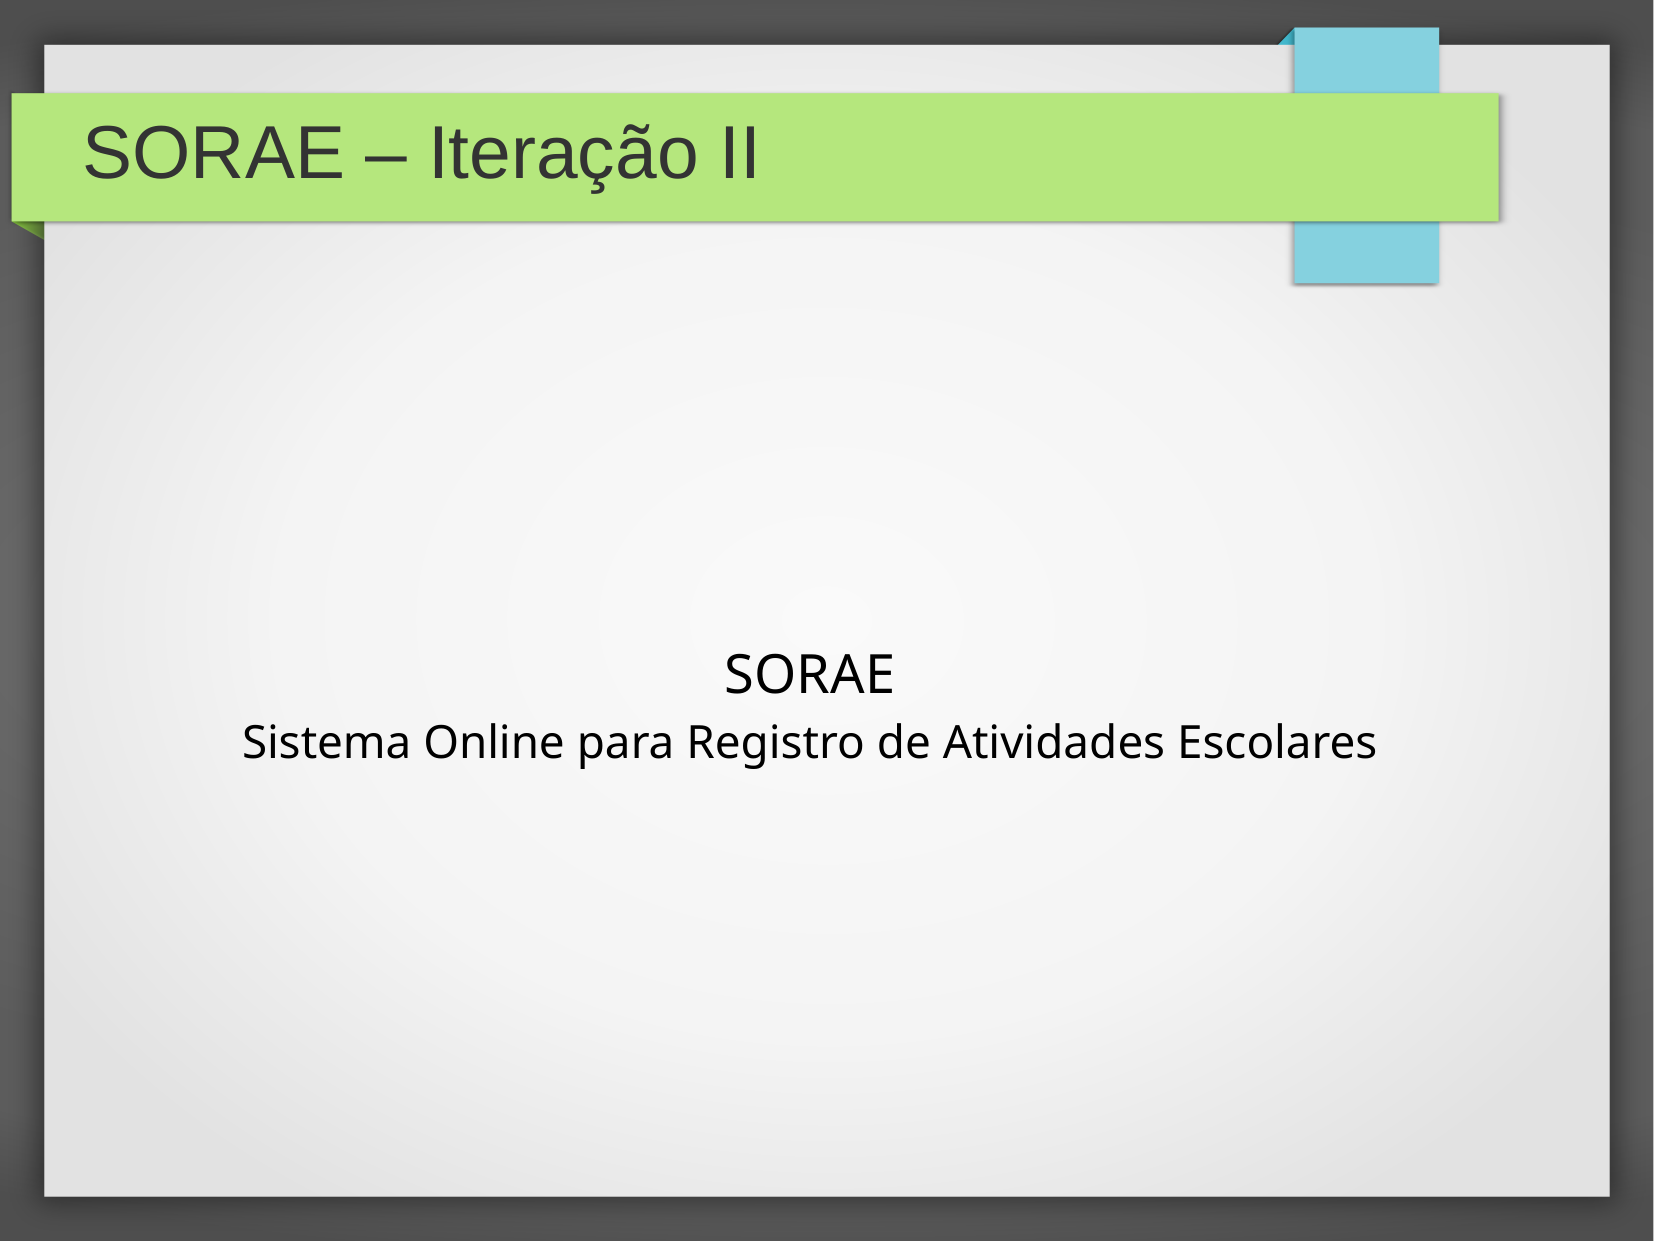

# SORAE – Iteração II
SORAE
Sistema Online para Registro de Atividades Escolares